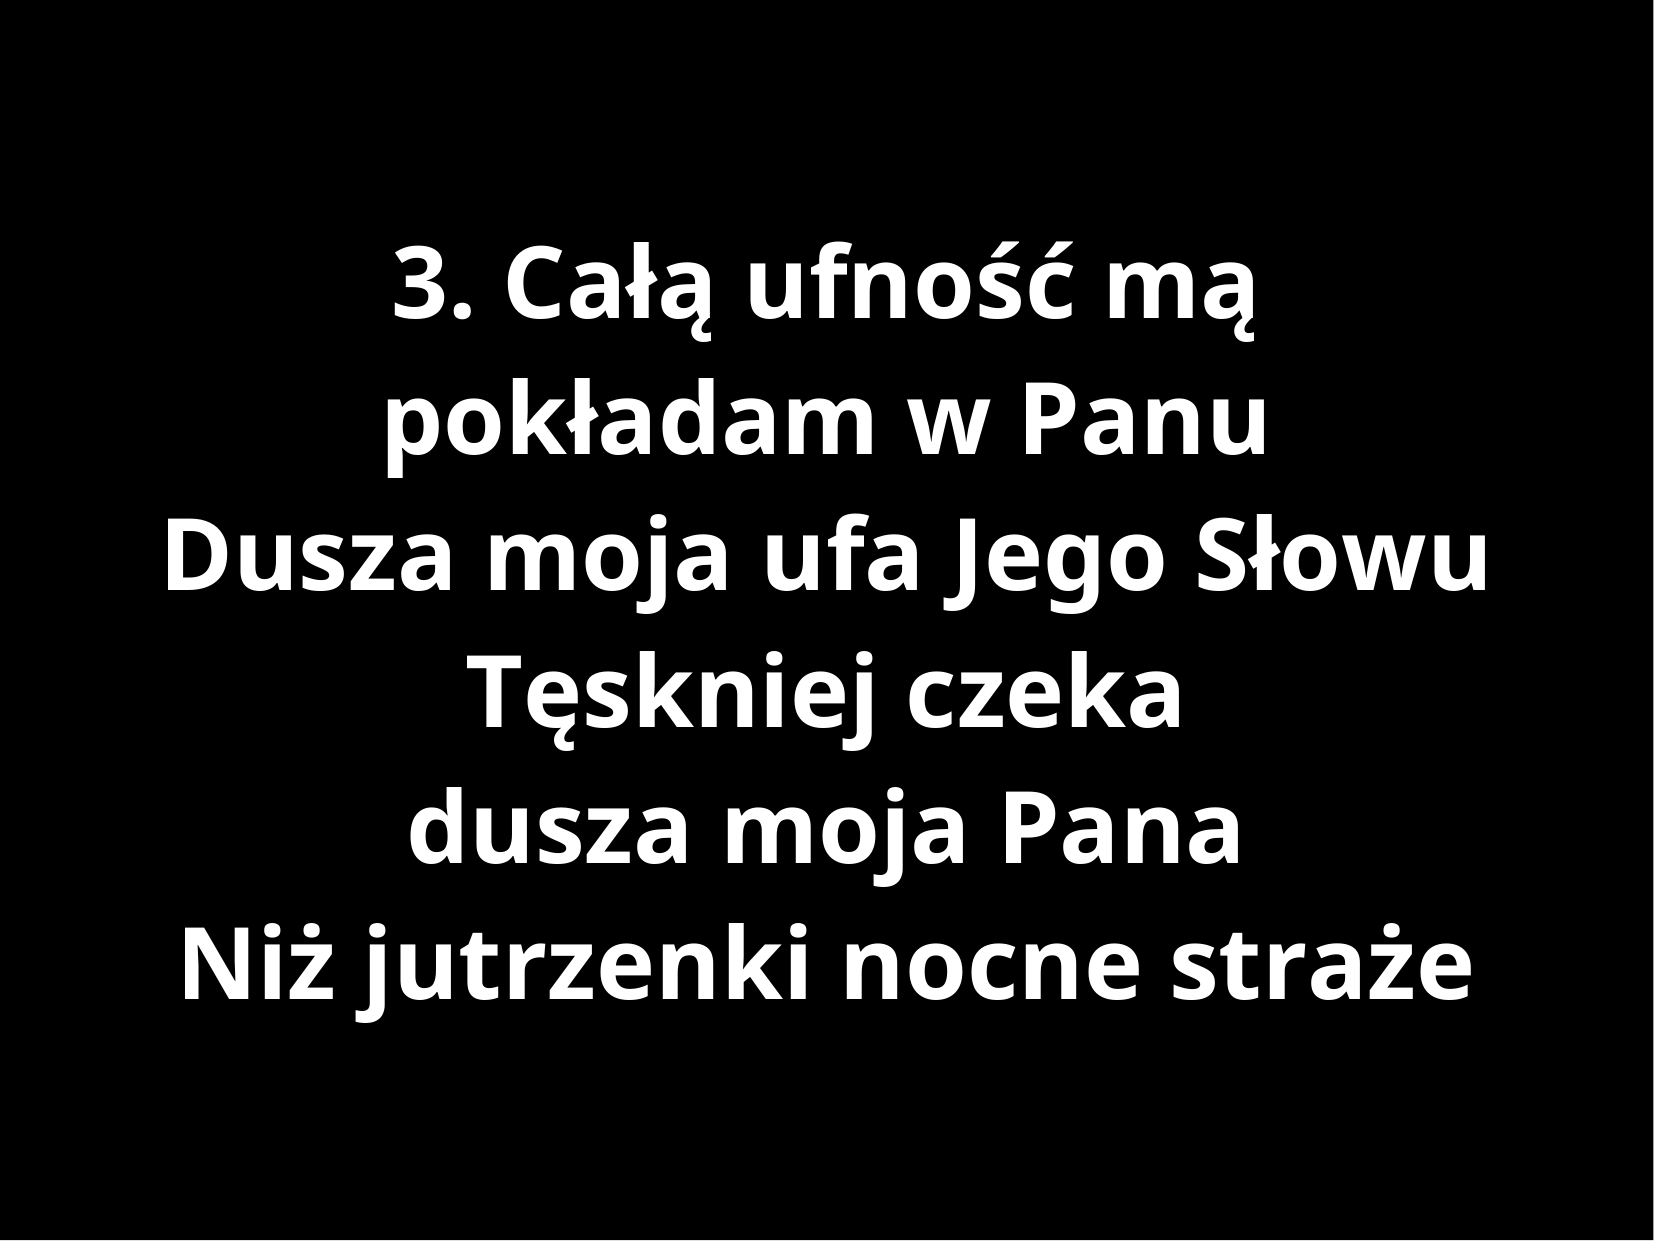

# 3. Całą ufność mą pokładam w Panu Dusza moja ufa Jego Słowu Tęskniej czeka dusza moja Pana Niż jutrzenki nocne straże